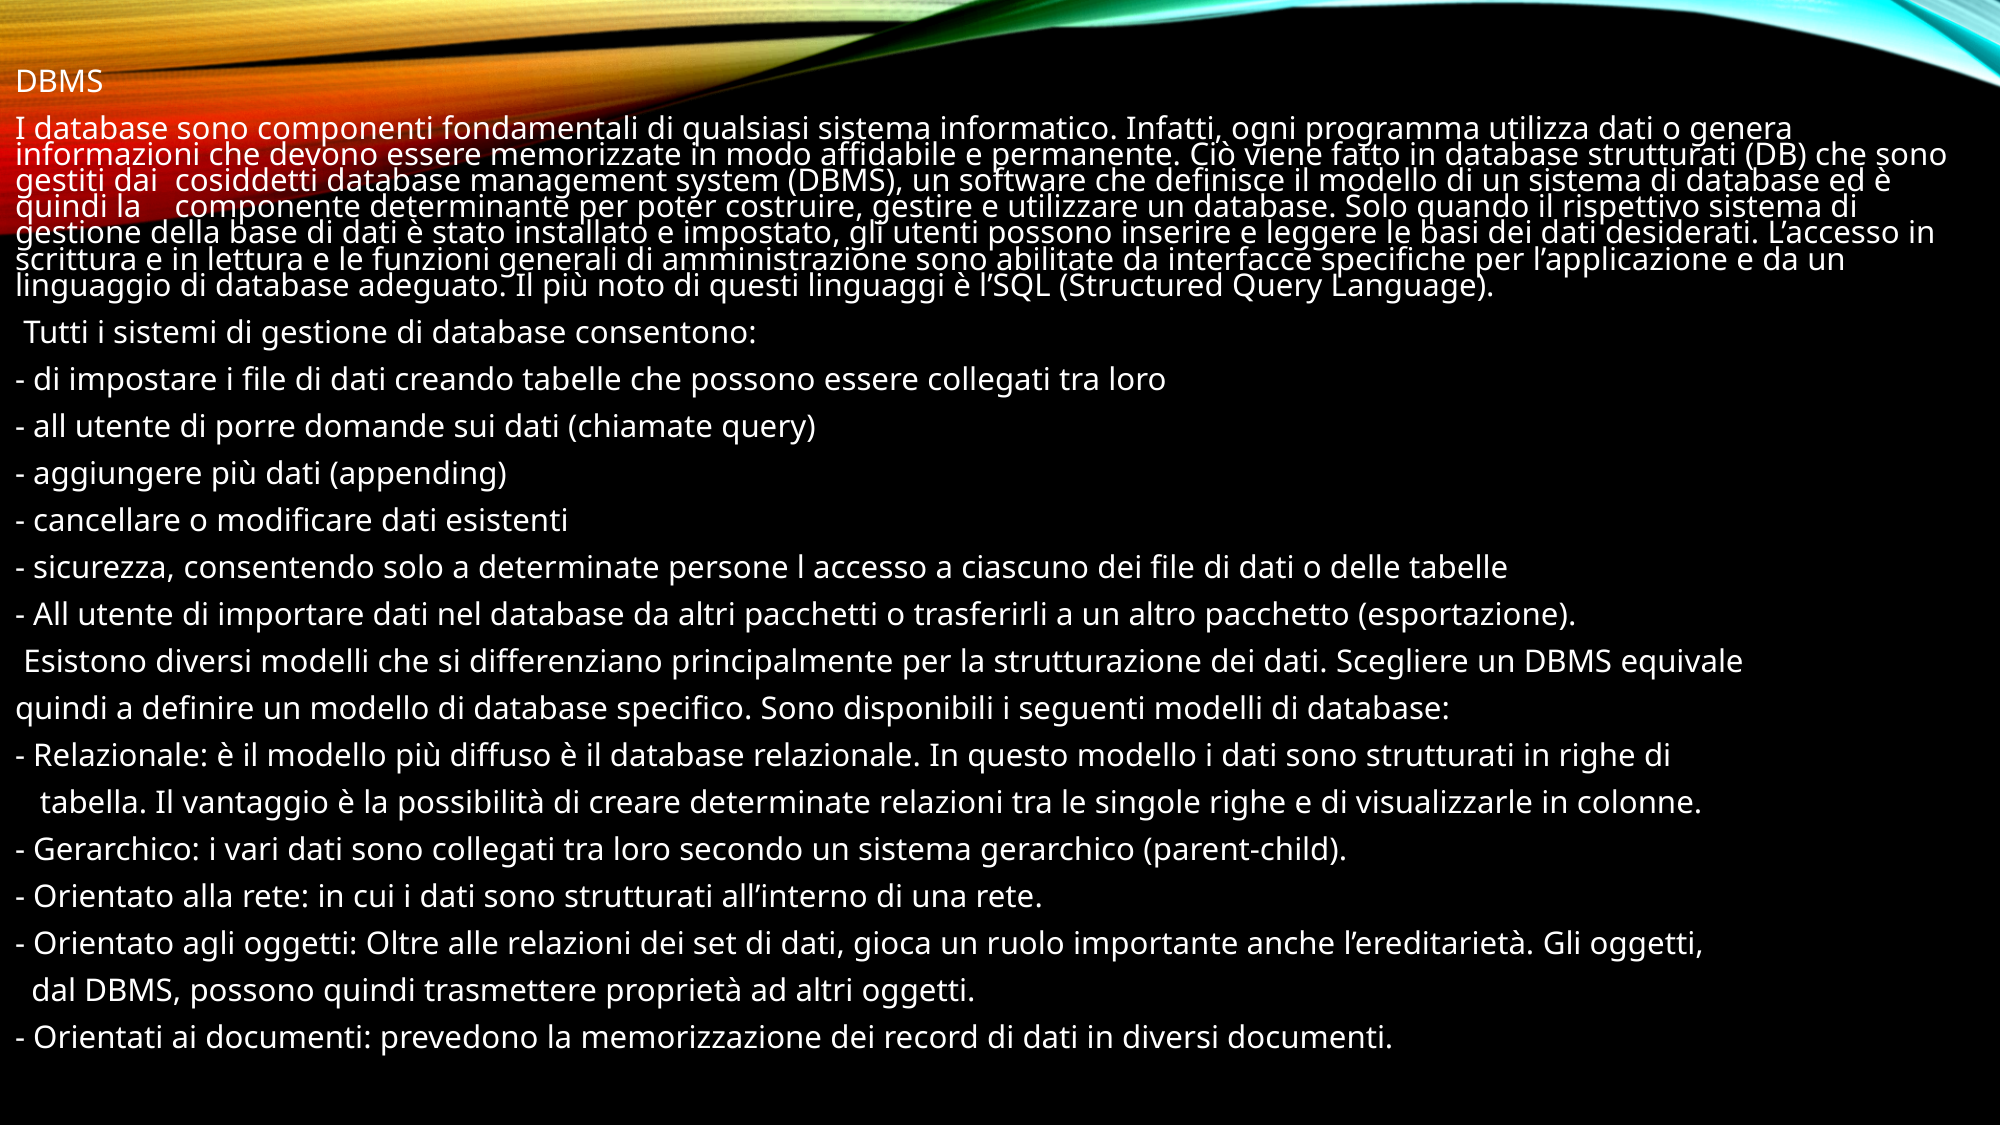

# DBMS
I database sono componenti fondamentali di qualsiasi sistema informatico. Infatti, ogni programma utilizza dati o genera informazioni che devono essere memorizzate in modo affidabile e permanente. Ciò viene fatto in database strutturati (DB) che sono gestiti dai cosiddetti database management system (DBMS), un software che definisce il modello di un sistema di database ed è quindi la componente determinante per poter costruire, gestire e utilizzare un database. Solo quando il rispettivo sistema di gestione della base di dati è stato installato e impostato, gli utenti possono inserire e leggere le basi dei dati desiderati. L’accesso in scrittura e in lettura e le funzioni generali di amministrazione sono abilitate da interfacce specifiche per l’applicazione e da un linguaggio di database adeguato. Il più noto di questi linguaggi è l’SQL (Structured Query Language).
 Tutti i sistemi di gestione di database consentono:
- di impostare i file di dati creando tabelle che possono essere collegati tra loro
- all utente di porre domande sui dati (chiamate query)
- aggiungere più dati (appending)
- cancellare o modificare dati esistenti
- sicurezza, consentendo solo a determinate persone l accesso a ciascuno dei file di dati o delle tabelle
- All utente di importare dati nel database da altri pacchetti o trasferirli a un altro pacchetto (esportazione).
 Esistono diversi modelli che si differenziano principalmente per la strutturazione dei dati. Scegliere un DBMS equivale
quindi a definire un modello di database specifico. Sono disponibili i seguenti modelli di database:
- Relazionale: è il modello più diffuso è il database relazionale. In questo modello i dati sono strutturati in righe di
 tabella. Il vantaggio è la possibilità di creare determinate relazioni tra le singole righe e di visualizzarle in colonne.
- Gerarchico: i vari dati sono collegati tra loro secondo un sistema gerarchico (parent-child).
- Orientato alla rete: in cui i dati sono strutturati all’interno di una rete.
- Orientato agli oggetti: Oltre alle relazioni dei set di dati, gioca un ruolo importante anche l’ereditarietà. Gli oggetti,
 dal DBMS, possono quindi trasmettere proprietà ad altri oggetti.
- Orientati ai documenti: prevedono la memorizzazione dei record di dati in diversi documenti.